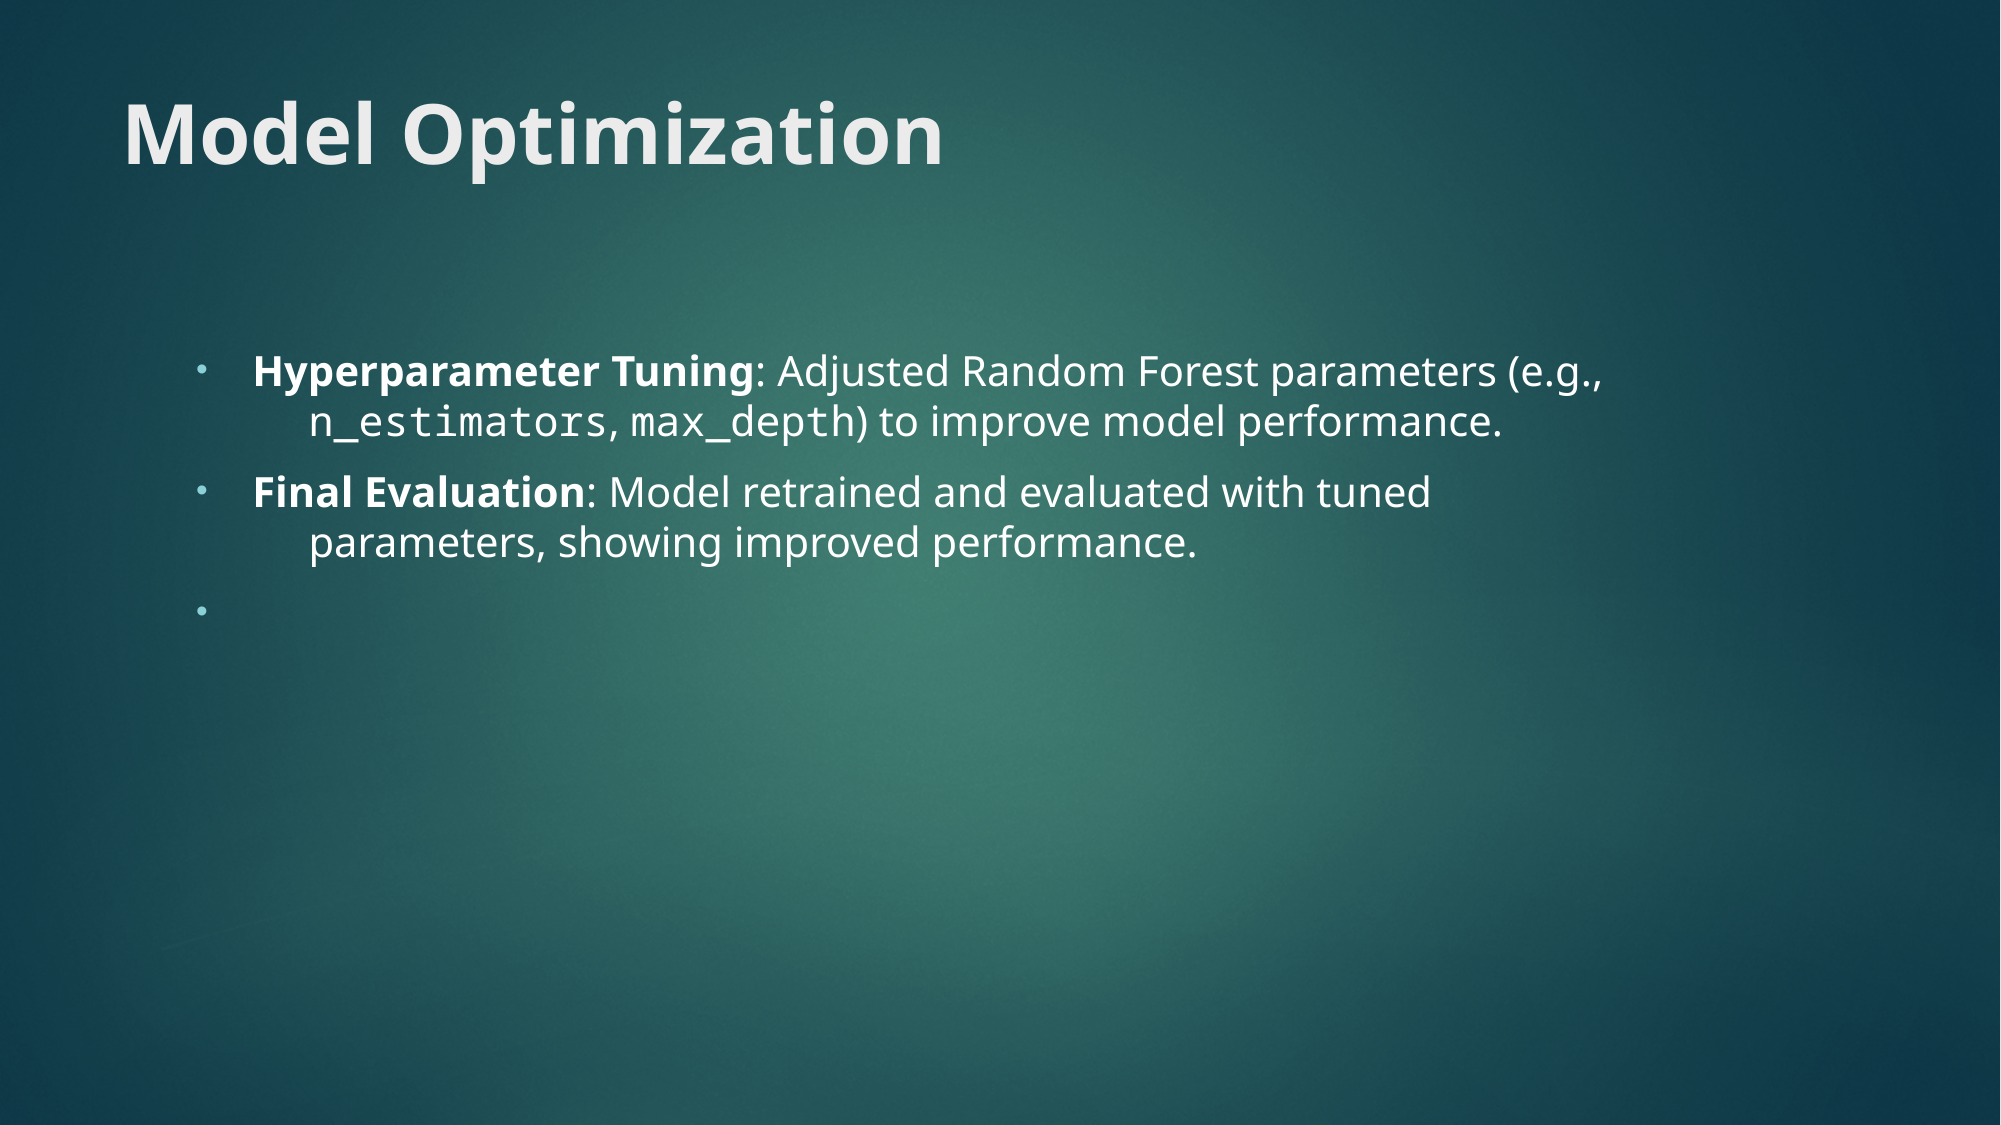

# Model Optimization
Hyperparameter Tuning: Adjusted Random Forest parameters (e.g., n_estimators, max_depth) to improve model performance.
Final Evaluation: Model retrained and evaluated with tuned parameters, showing improved performance.